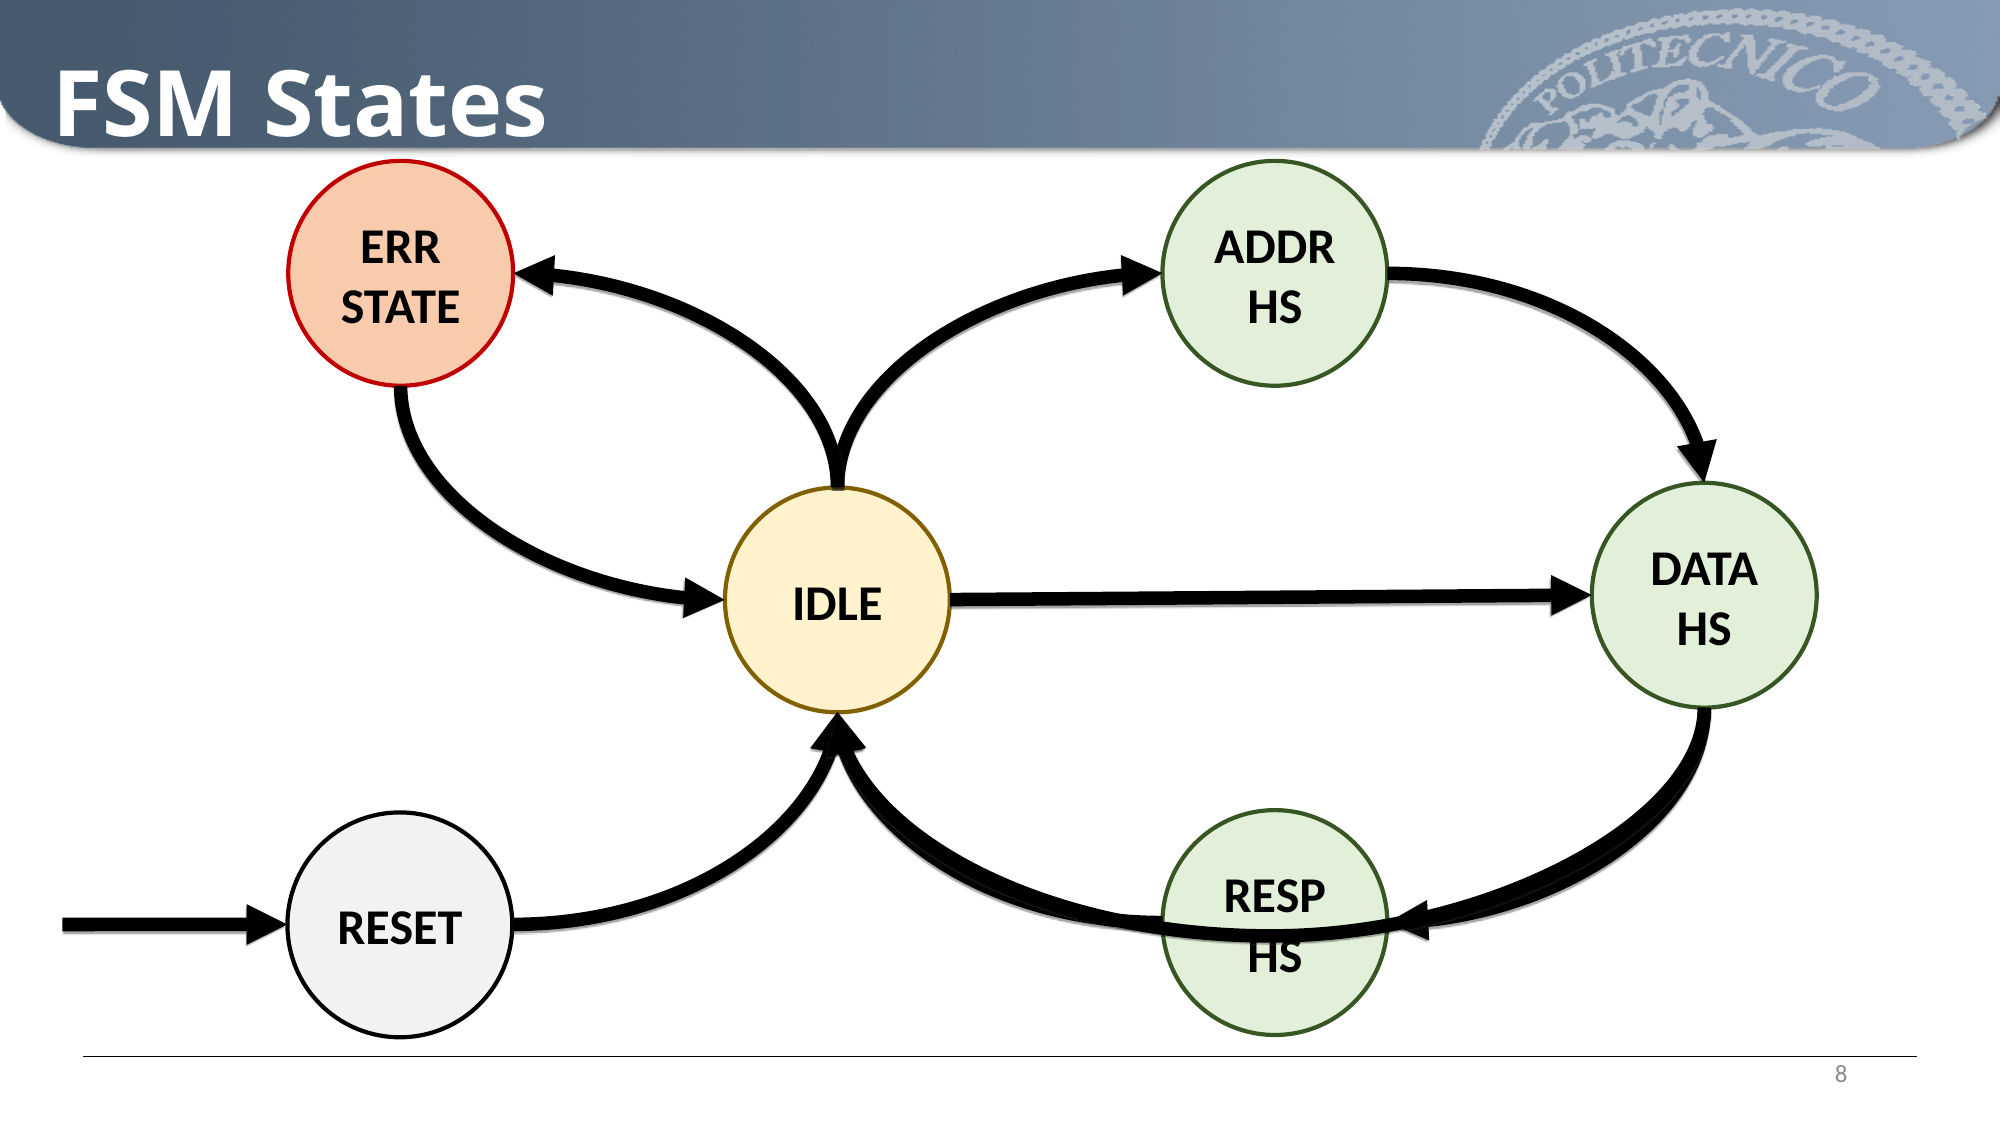

FSM States
ERR
STATE
ADDR
HS
DATA
HS
IDLE
RESP
HS
RESET